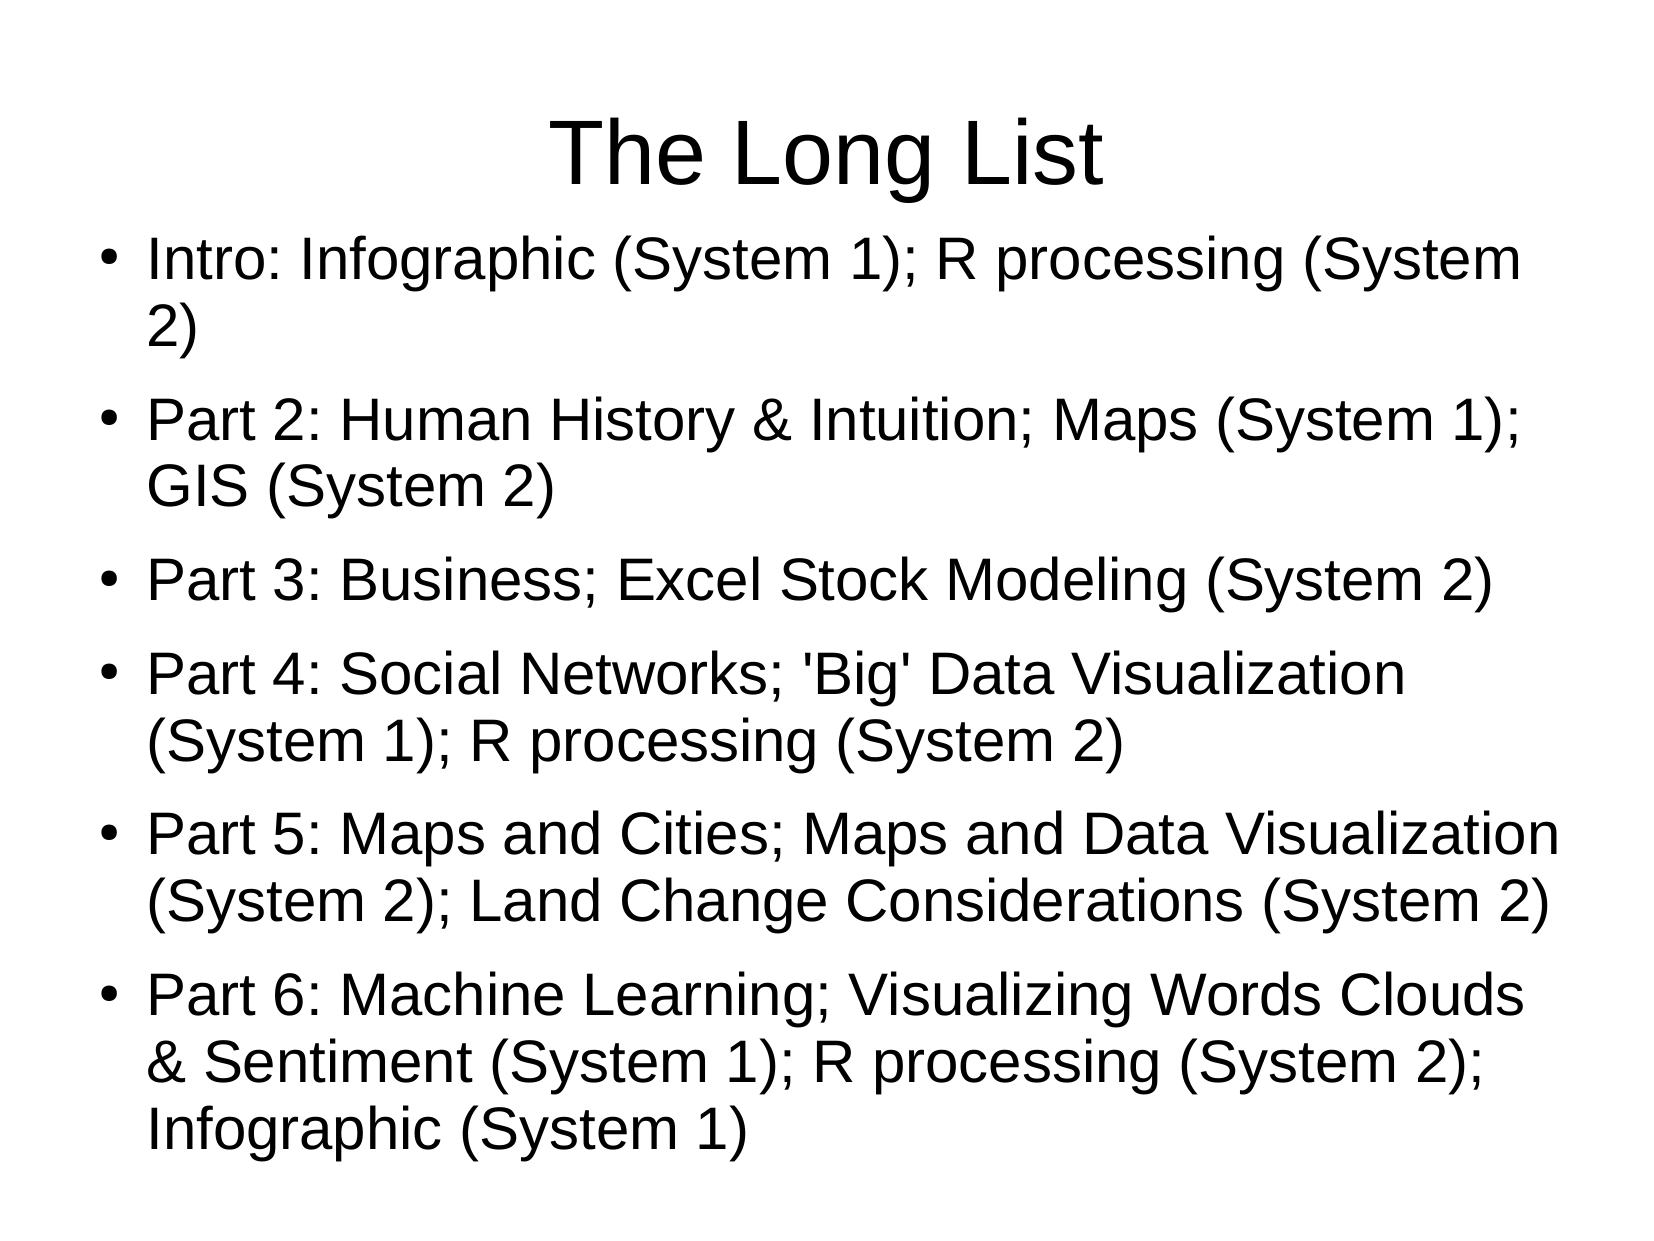

# The Long List
Intro: Infographic (System 1); R processing (System 2)
Part 2: Human History & Intuition; Maps (System 1); GIS (System 2)
Part 3: Business; Excel Stock Modeling (System 2)
Part 4: Social Networks; 'Big' Data Visualization (System 1); R processing (System 2)
Part 5: Maps and Cities; Maps and Data Visualization (System 2); Land Change Considerations (System 2)
Part 6: Machine Learning; Visualizing Words Clouds & Sentiment (System 1); R processing (System 2); Infographic (System 1)